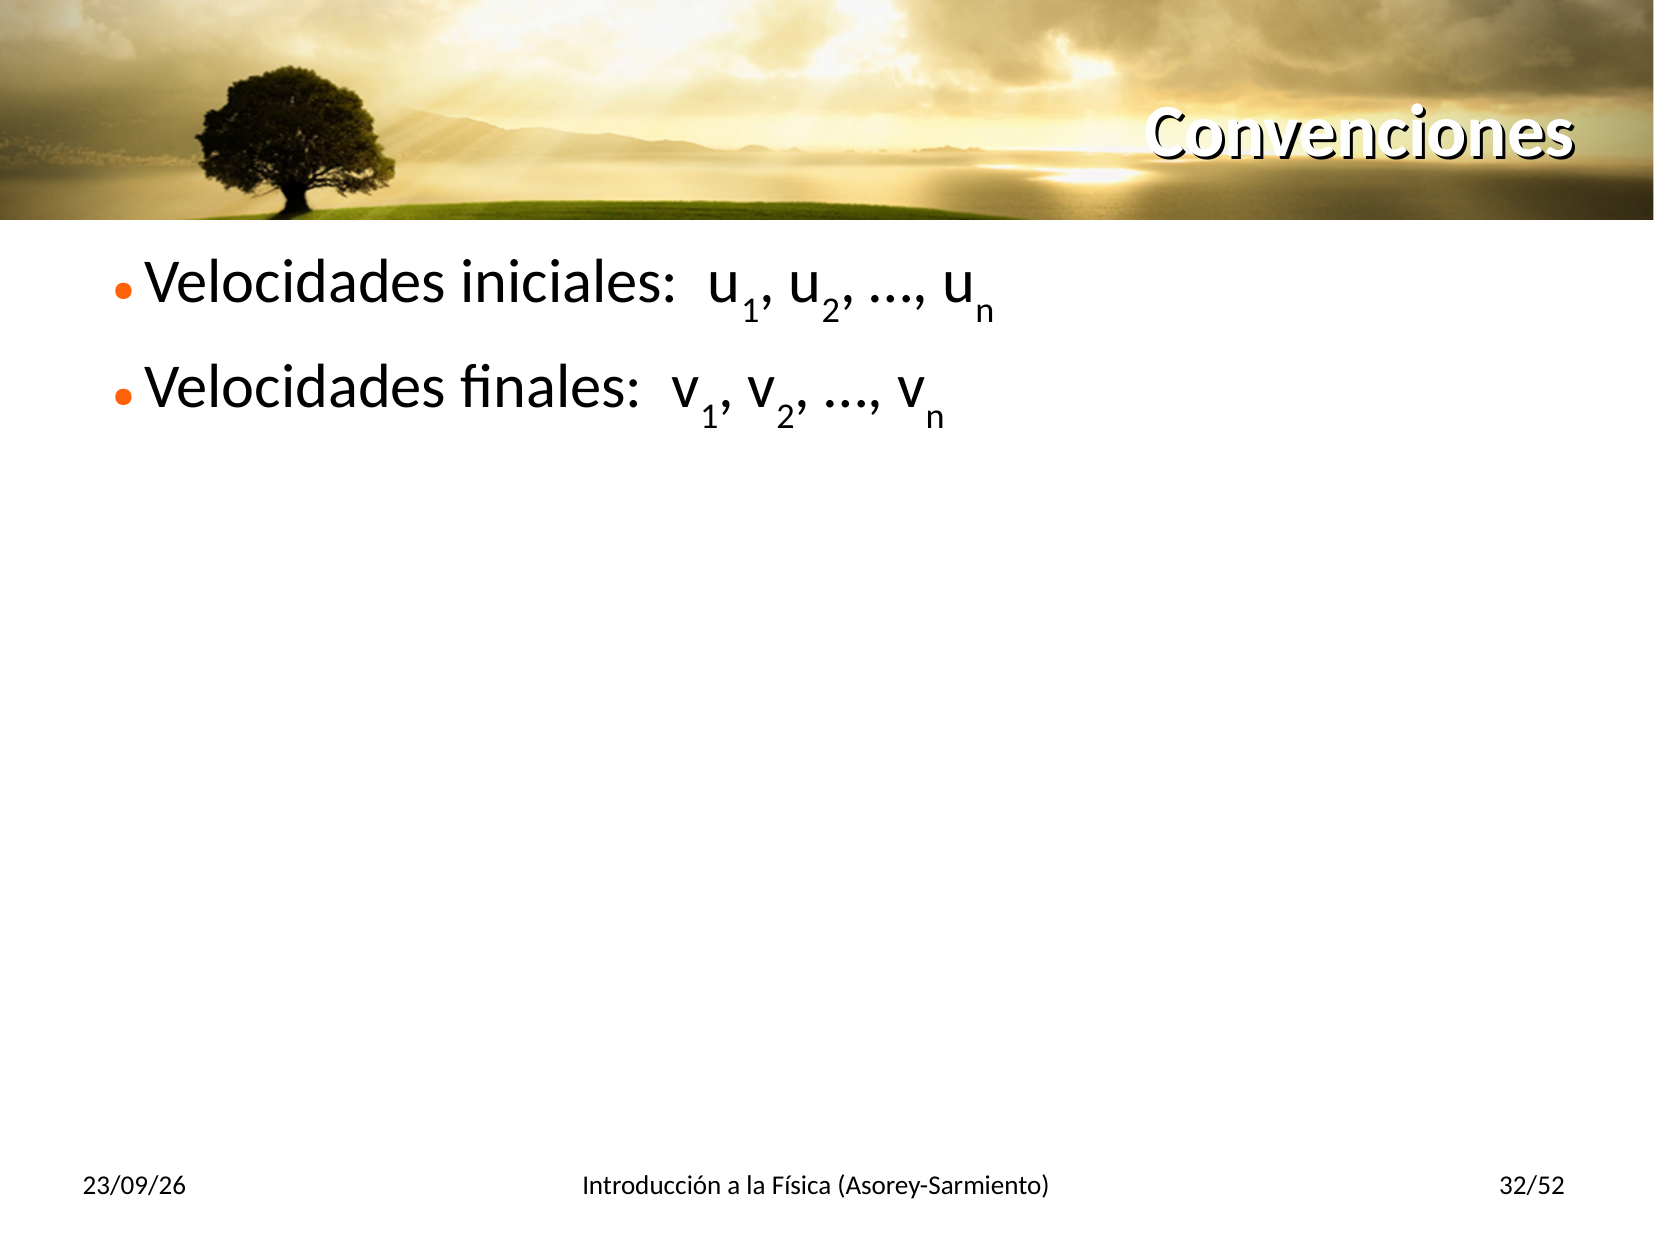

# Convenciones
Velocidades iniciales: u1, u2, …, un
Velocidades finales: v1, v2, …, vn
Introducción a la Física (Asorey-Sarmiento)
32